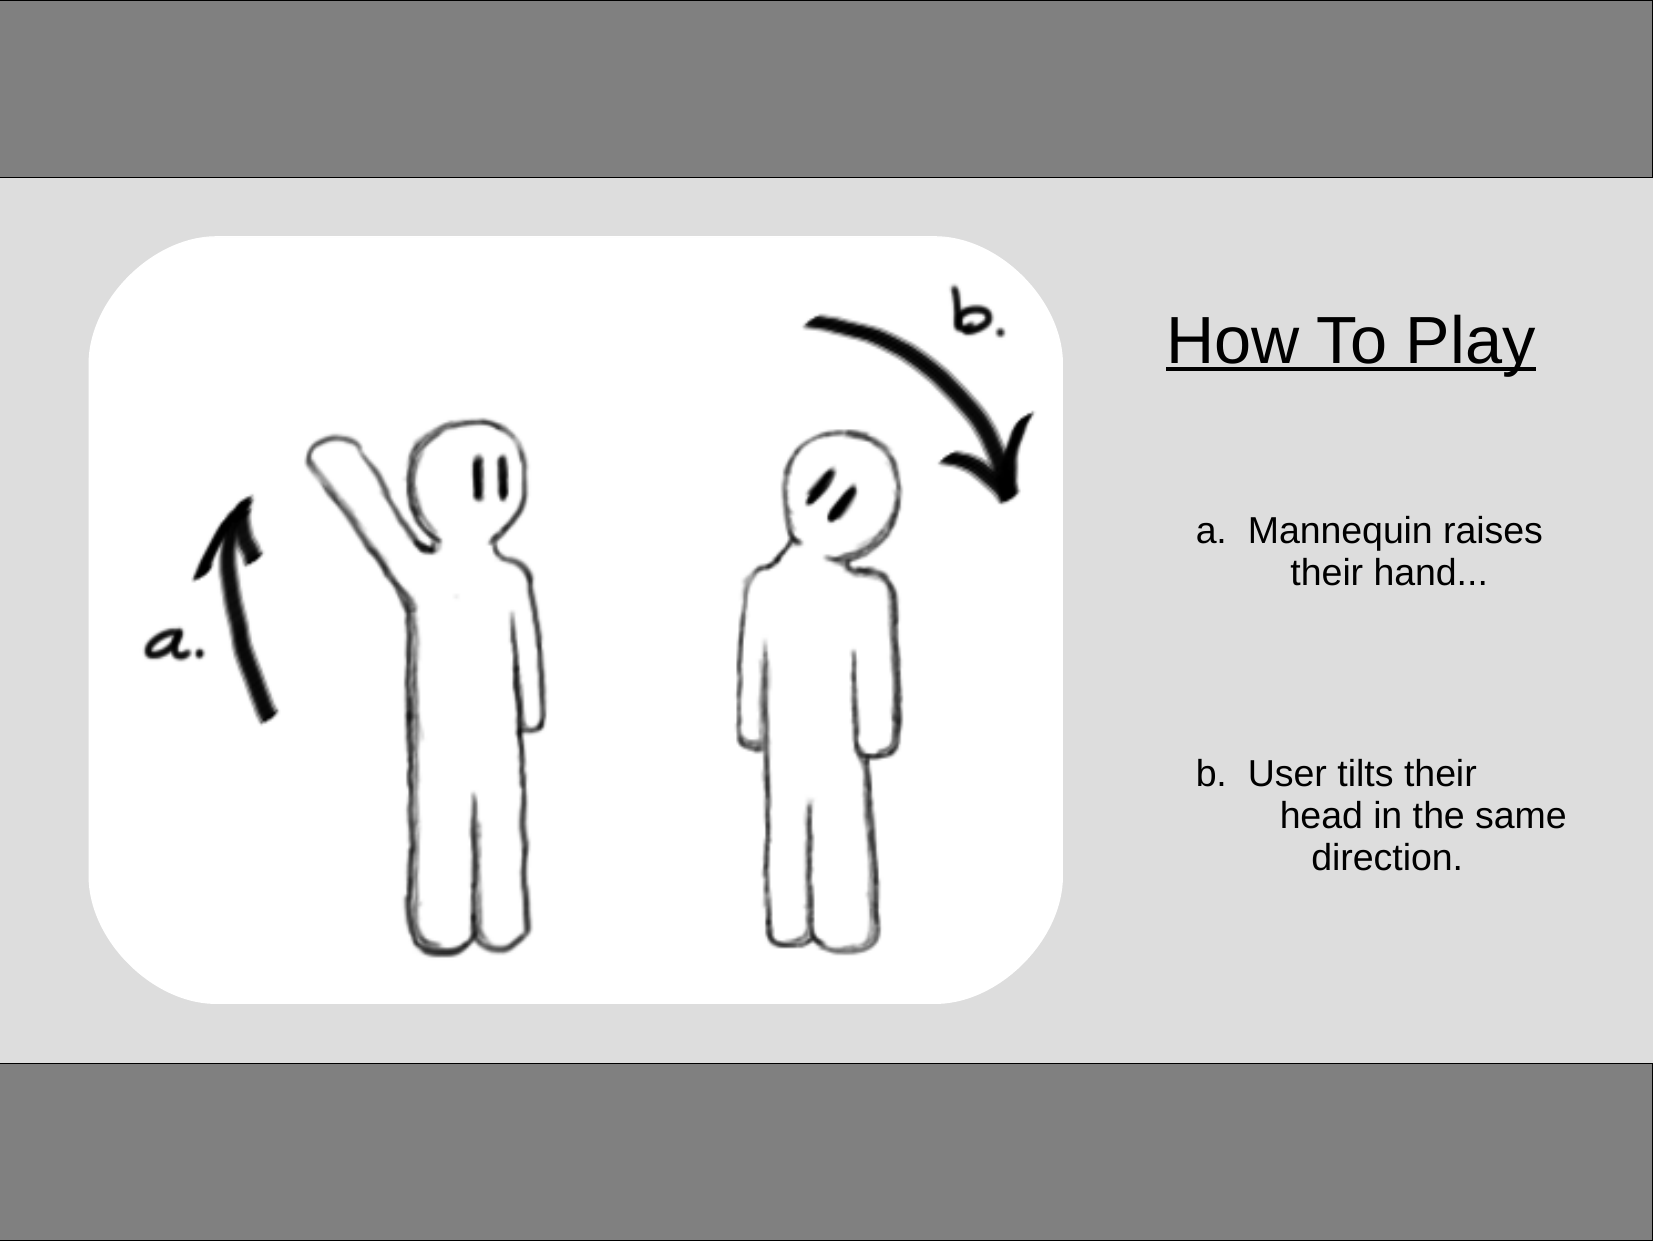

How To Play
a. Mannequin raises
 their hand...
b. User tilts their
 head in the same
 direction.